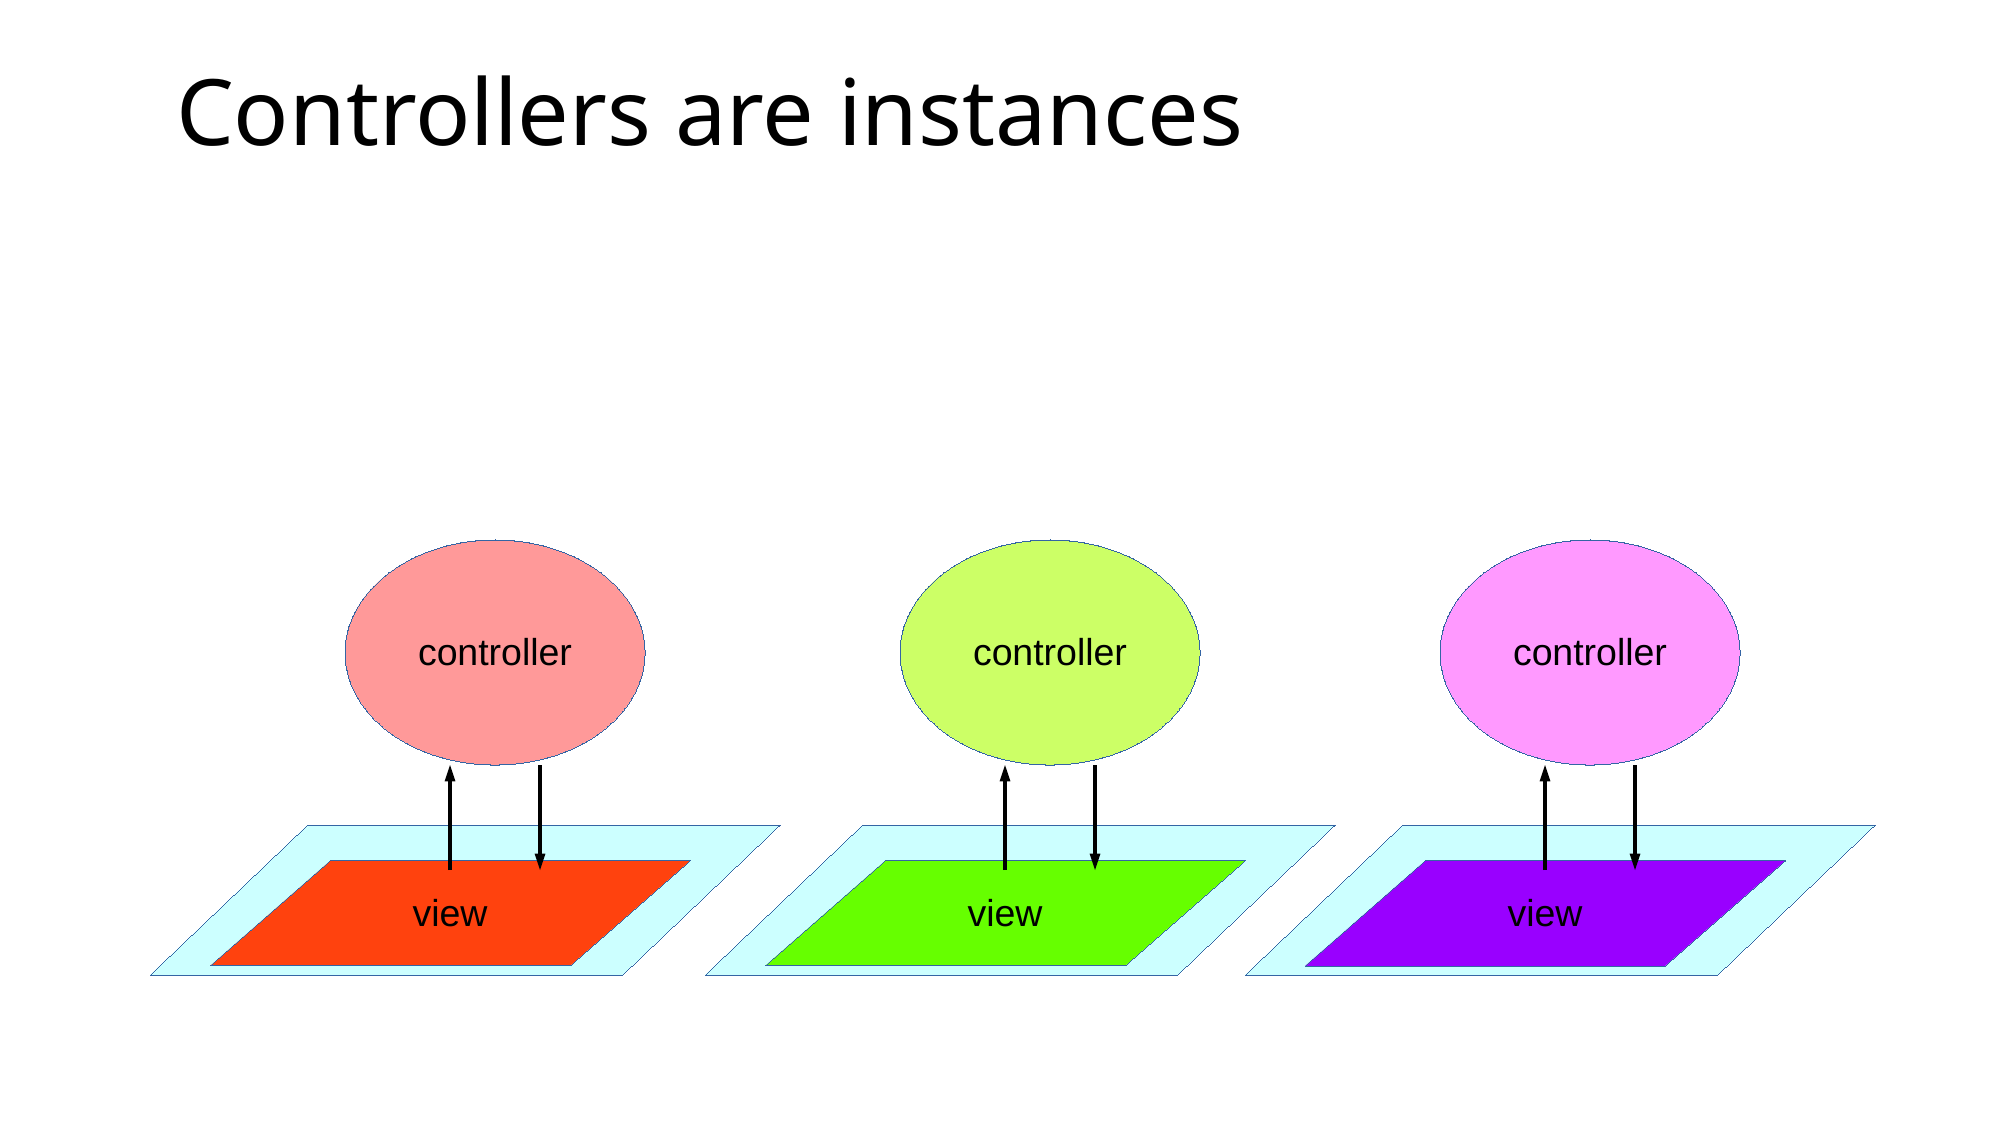

# Controllers are instances
controller
controller
controller
view
view
view